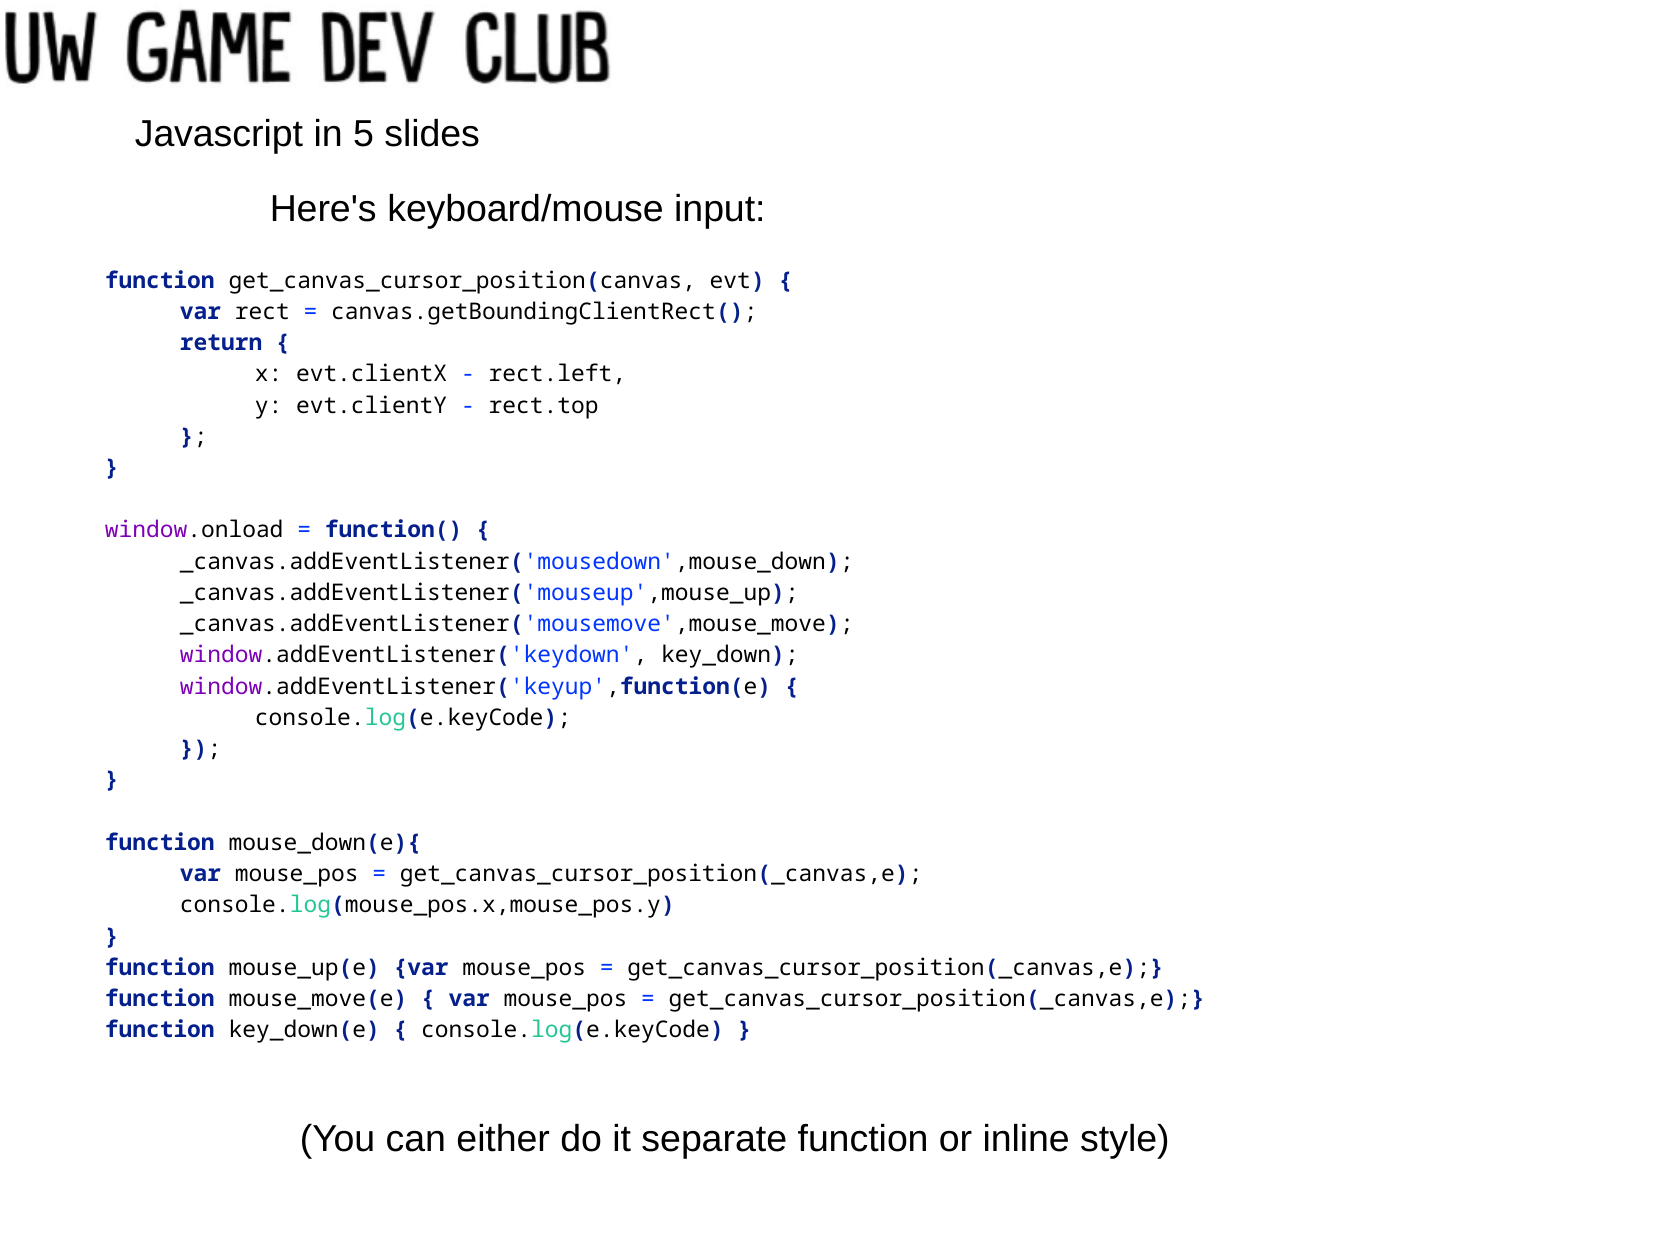

Javascript in 5 slides
Here's keyboard/mouse input:
function get_canvas_cursor_position(canvas, evt) {
	var rect = canvas.getBoundingClientRect();
	return {
		x: evt.clientX - rect.left,
		y: evt.clientY - rect.top
	};
}
window.onload = function() {
	_canvas.addEventListener('mousedown',mouse_down);
	_canvas.addEventListener('mouseup',mouse_up);
	_canvas.addEventListener('mousemove',mouse_move);
	window.addEventListener('keydown', key_down);
	window.addEventListener('keyup',function(e) {
		console.log(e.keyCode);
	});
}
function mouse_down(e){
	var mouse_pos = get_canvas_cursor_position(_canvas,e);
	console.log(mouse_pos.x,mouse_pos.y)
}
function mouse_up(e) {var mouse_pos = get_canvas_cursor_position(_canvas,e);}
function mouse_move(e) { var mouse_pos = get_canvas_cursor_position(_canvas,e);}
function key_down(e) { console.log(e.keyCode) }
(You can either do it separate function or inline style)